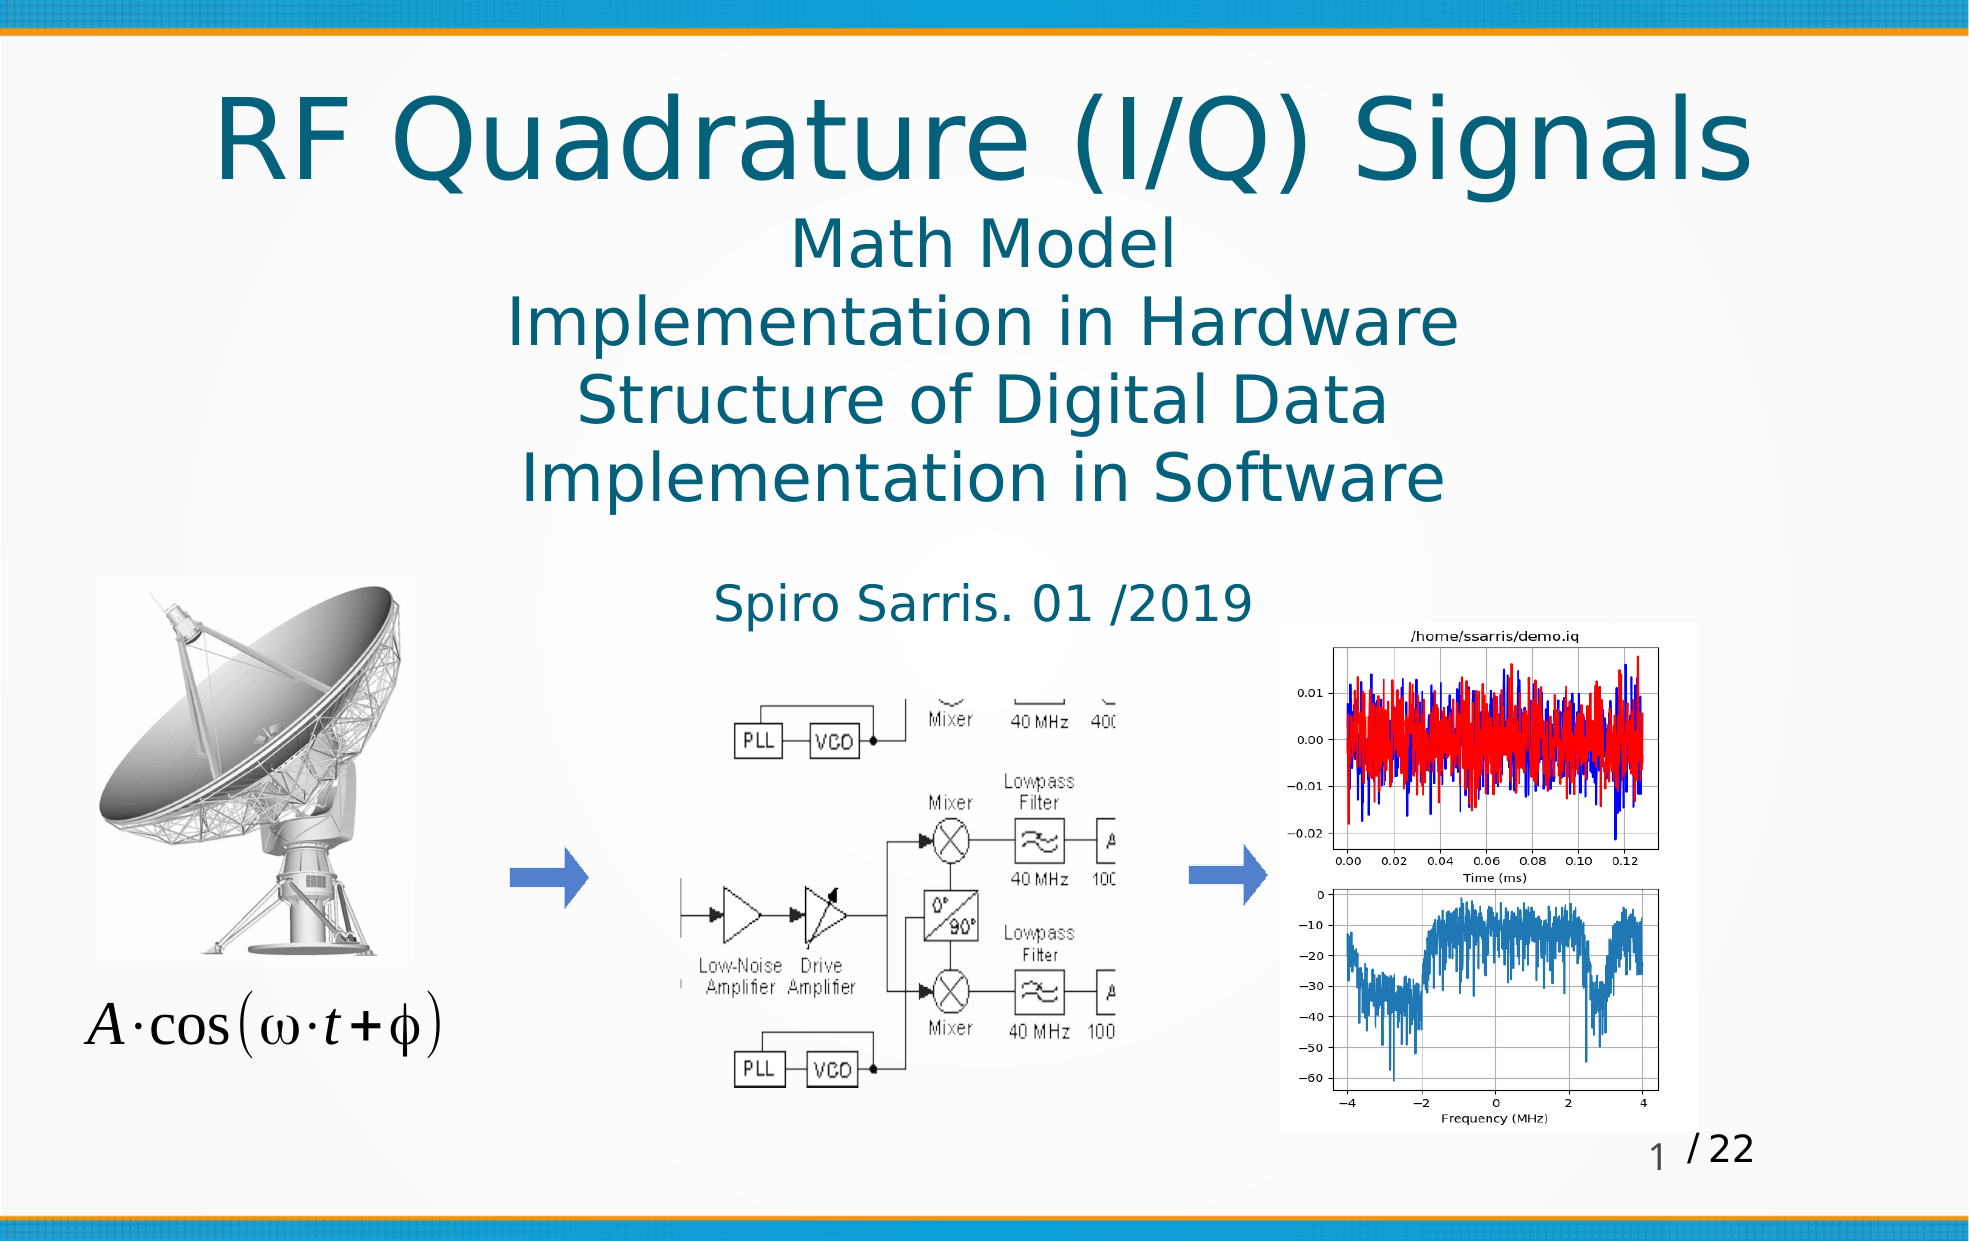

# RF Quadrature (I/Q) Signals
Math Model
Implementation in Hardware
Structure of Digital Data
Implementation in Software
Spiro Sarris. 01 /2019
1